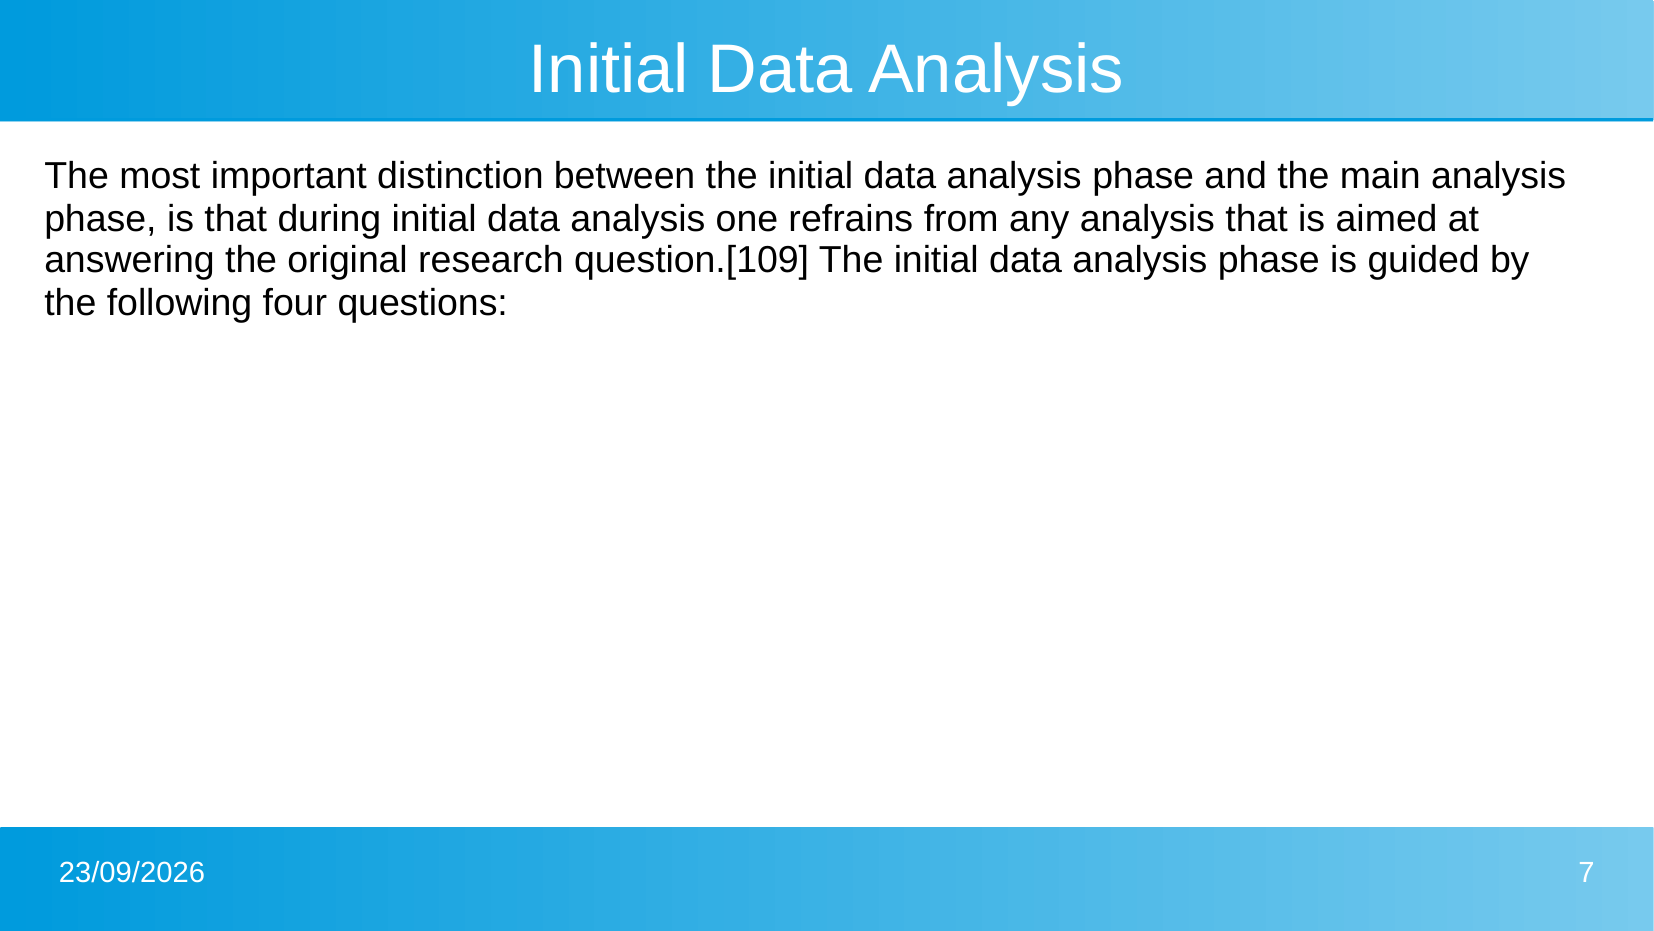

# Initial Data Analysis
The most important distinction between the initial data analysis phase and the main analysis phase, is that during initial data analysis one refrains from any analysis that is aimed at answering the original research question.[109] The initial data analysis phase is guided by the following four questions:
7